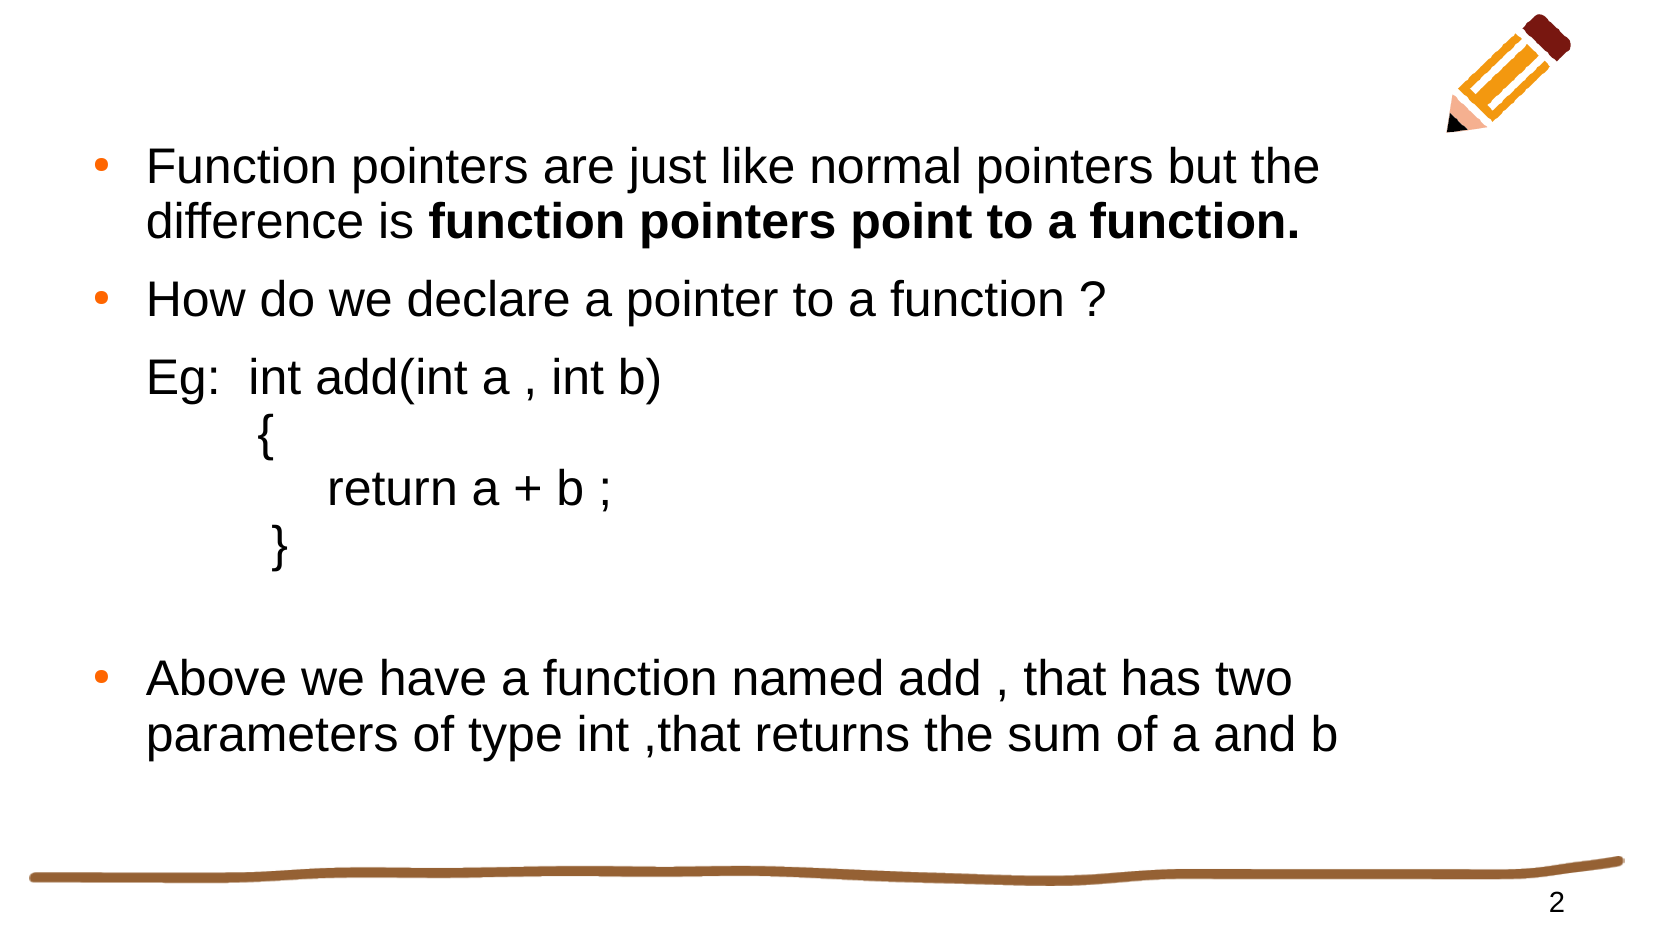

# Function pointers are just like normal pointers but the difference is function pointers point to a function.
How do we declare a pointer to a function ?
Eg: int add(int a , int b)
 {
 return a + b ;
 }
Above we have a function named add , that has two parameters of type int ,that returns the sum of a and b
2